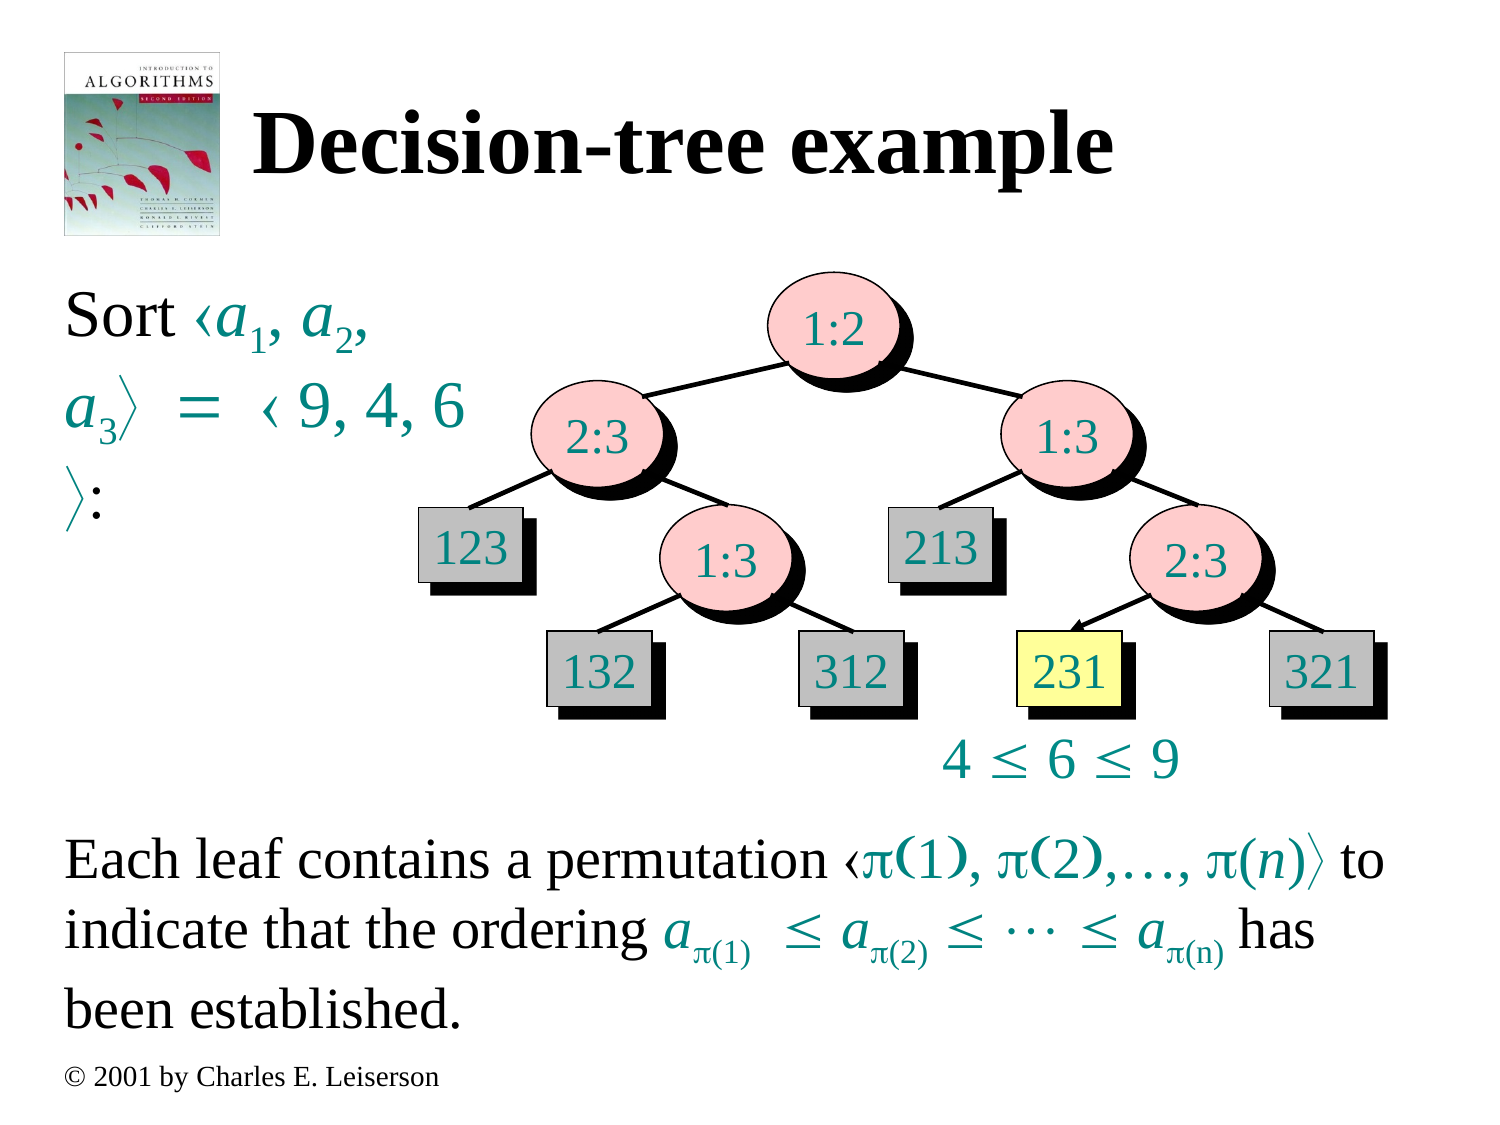

# Decision-tree example
Sort a1, a2, a3 9, 4, 6 
1:2
2:3
1:3
1:3
2:3
123
213
132
312
231
321
4  6  9
Each leaf contains a permutation , ,…, (n) to indicate that the ordering a(1) a(2)    a(n) has been established.